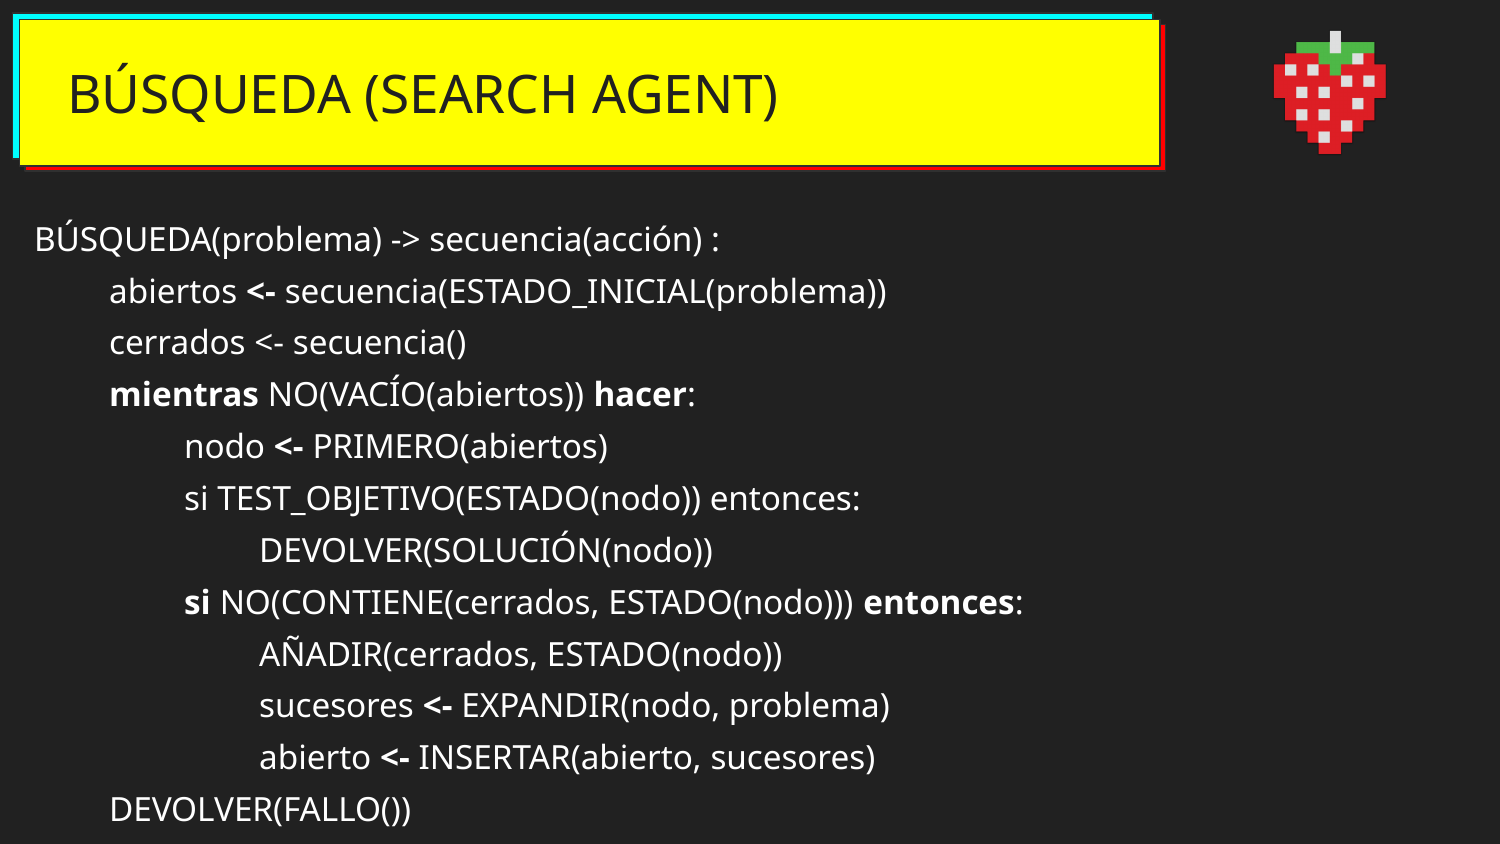

# BÚSQUEDA (SEARCH AGENT)
BÚSQUEDA(problema) -> secuencia(acción) :
abiertos <- secuencia(ESTADO_INICIAL(problema))
cerrados <- secuencia()
mientras NO(VACÍO(abiertos)) hacer:
nodo <- PRIMERO(abiertos)
si TEST_OBJETIVO(ESTADO(nodo)) entonces:
DEVOLVER(SOLUCIÓN(nodo))
si NO(CONTIENE(cerrados, ESTADO(nodo))) entonces:
AÑADIR(cerrados, ESTADO(nodo))
sucesores <- EXPANDIR(nodo, problema)
abierto <- INSERTAR(abierto, sucesores)
	DEVOLVER(FALLO())